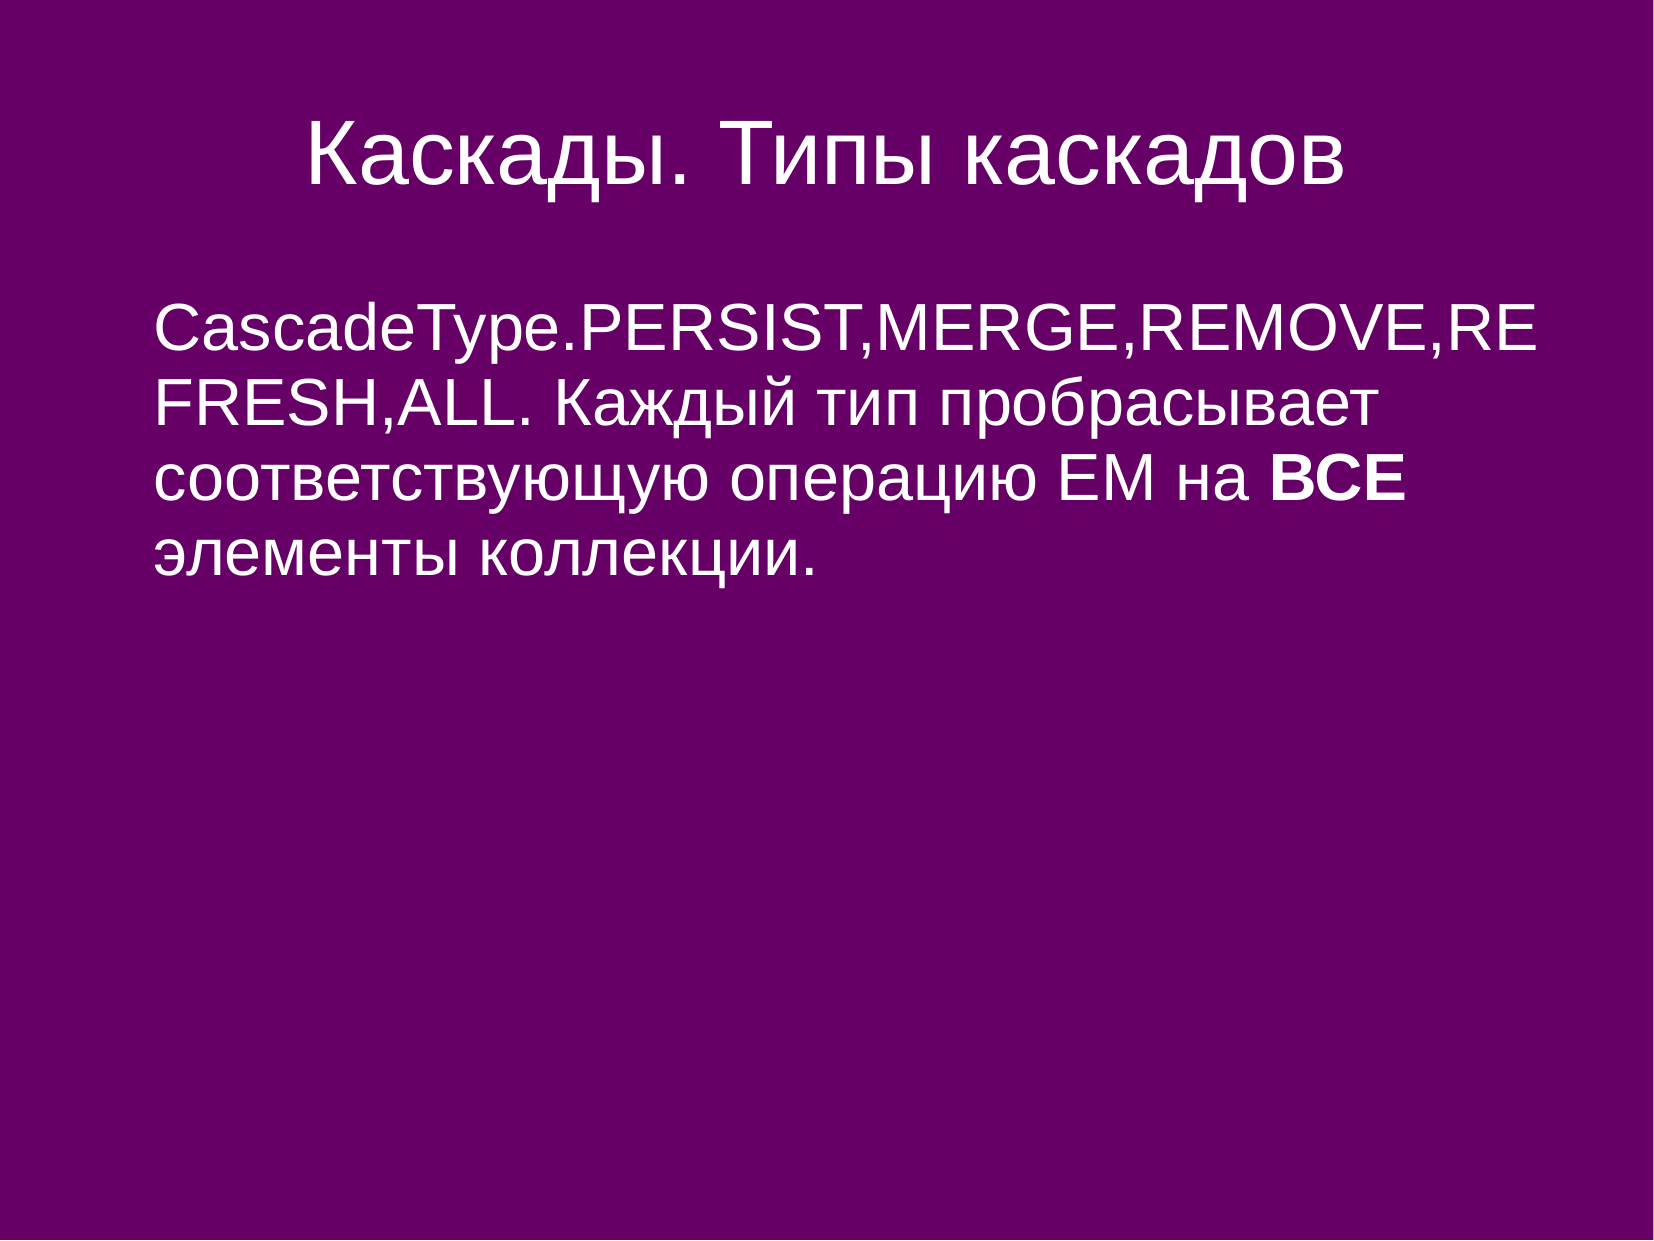

# Каскады. Типы каскадов
CascadeType.PERSIST,MERGE,REMOVE,REFRESH,ALL. Каждый тип пробрасывает соответствующую операцию EM на ВСЕ элементы коллекции.